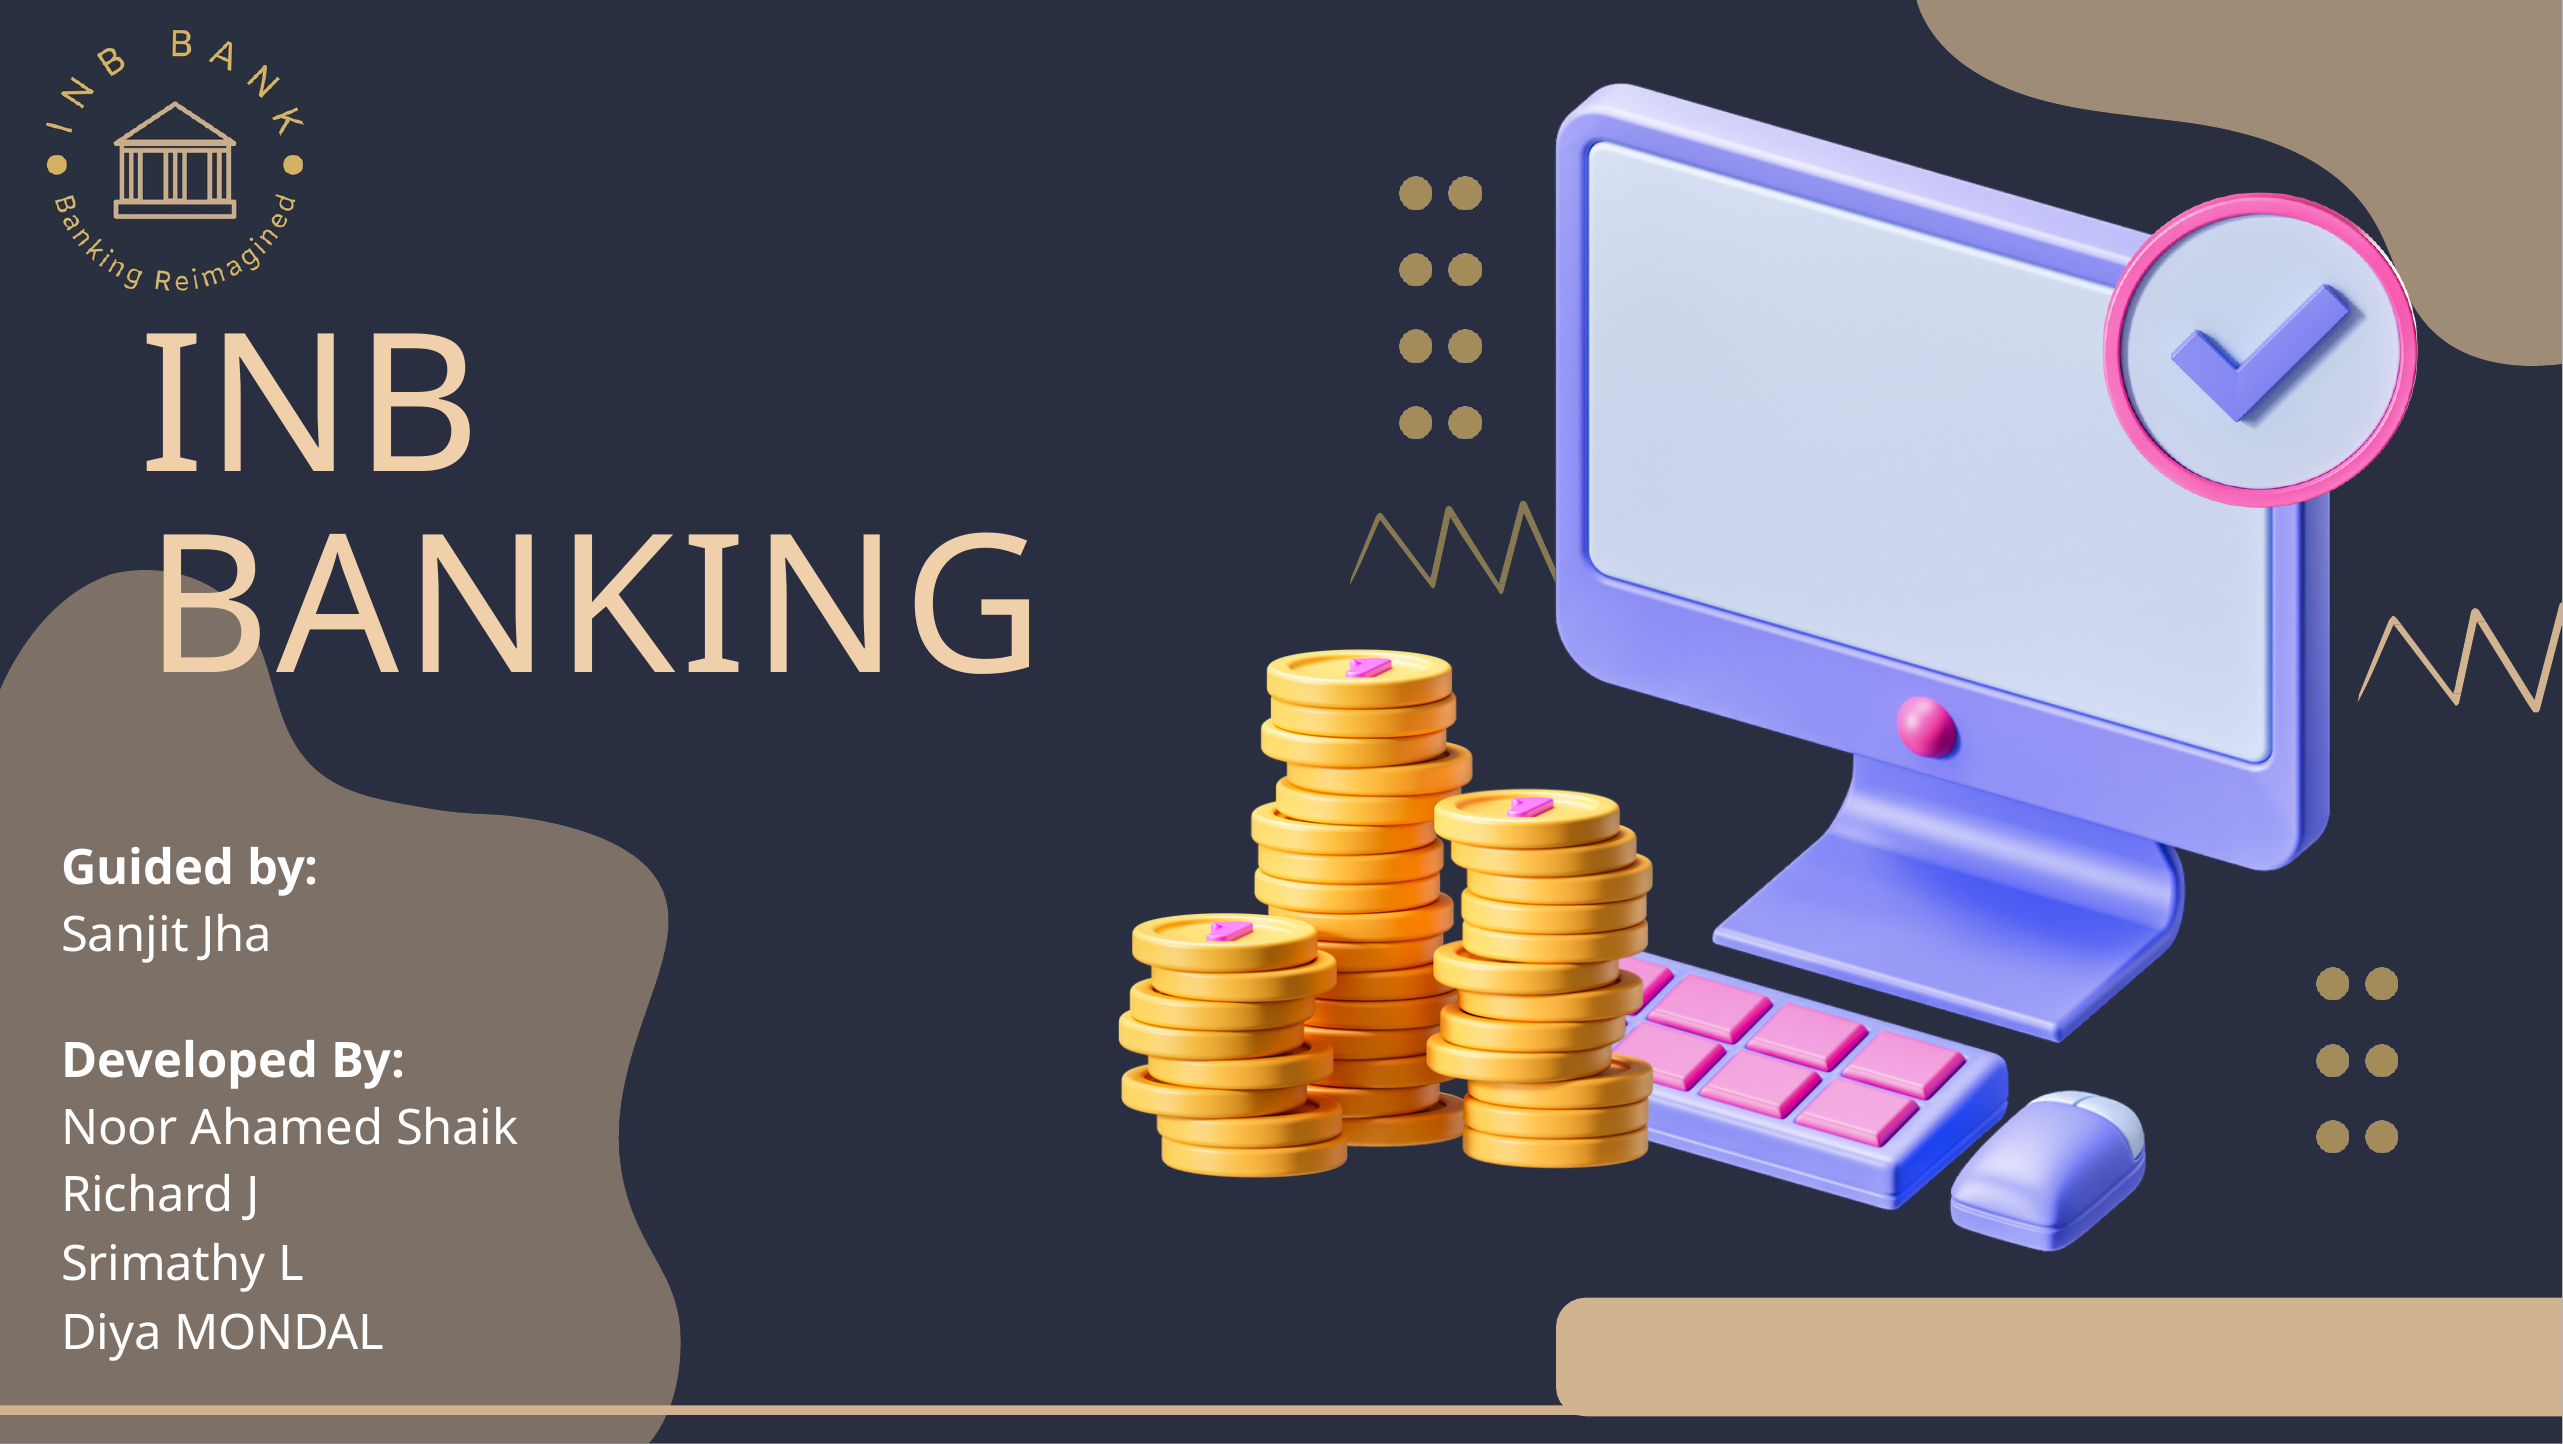

# INB
BANKING
Guided by:
Sanjit Jha
Developed By:
Noor Ahamed Shaik Richard J
Srimathy L
Diya MONDAL